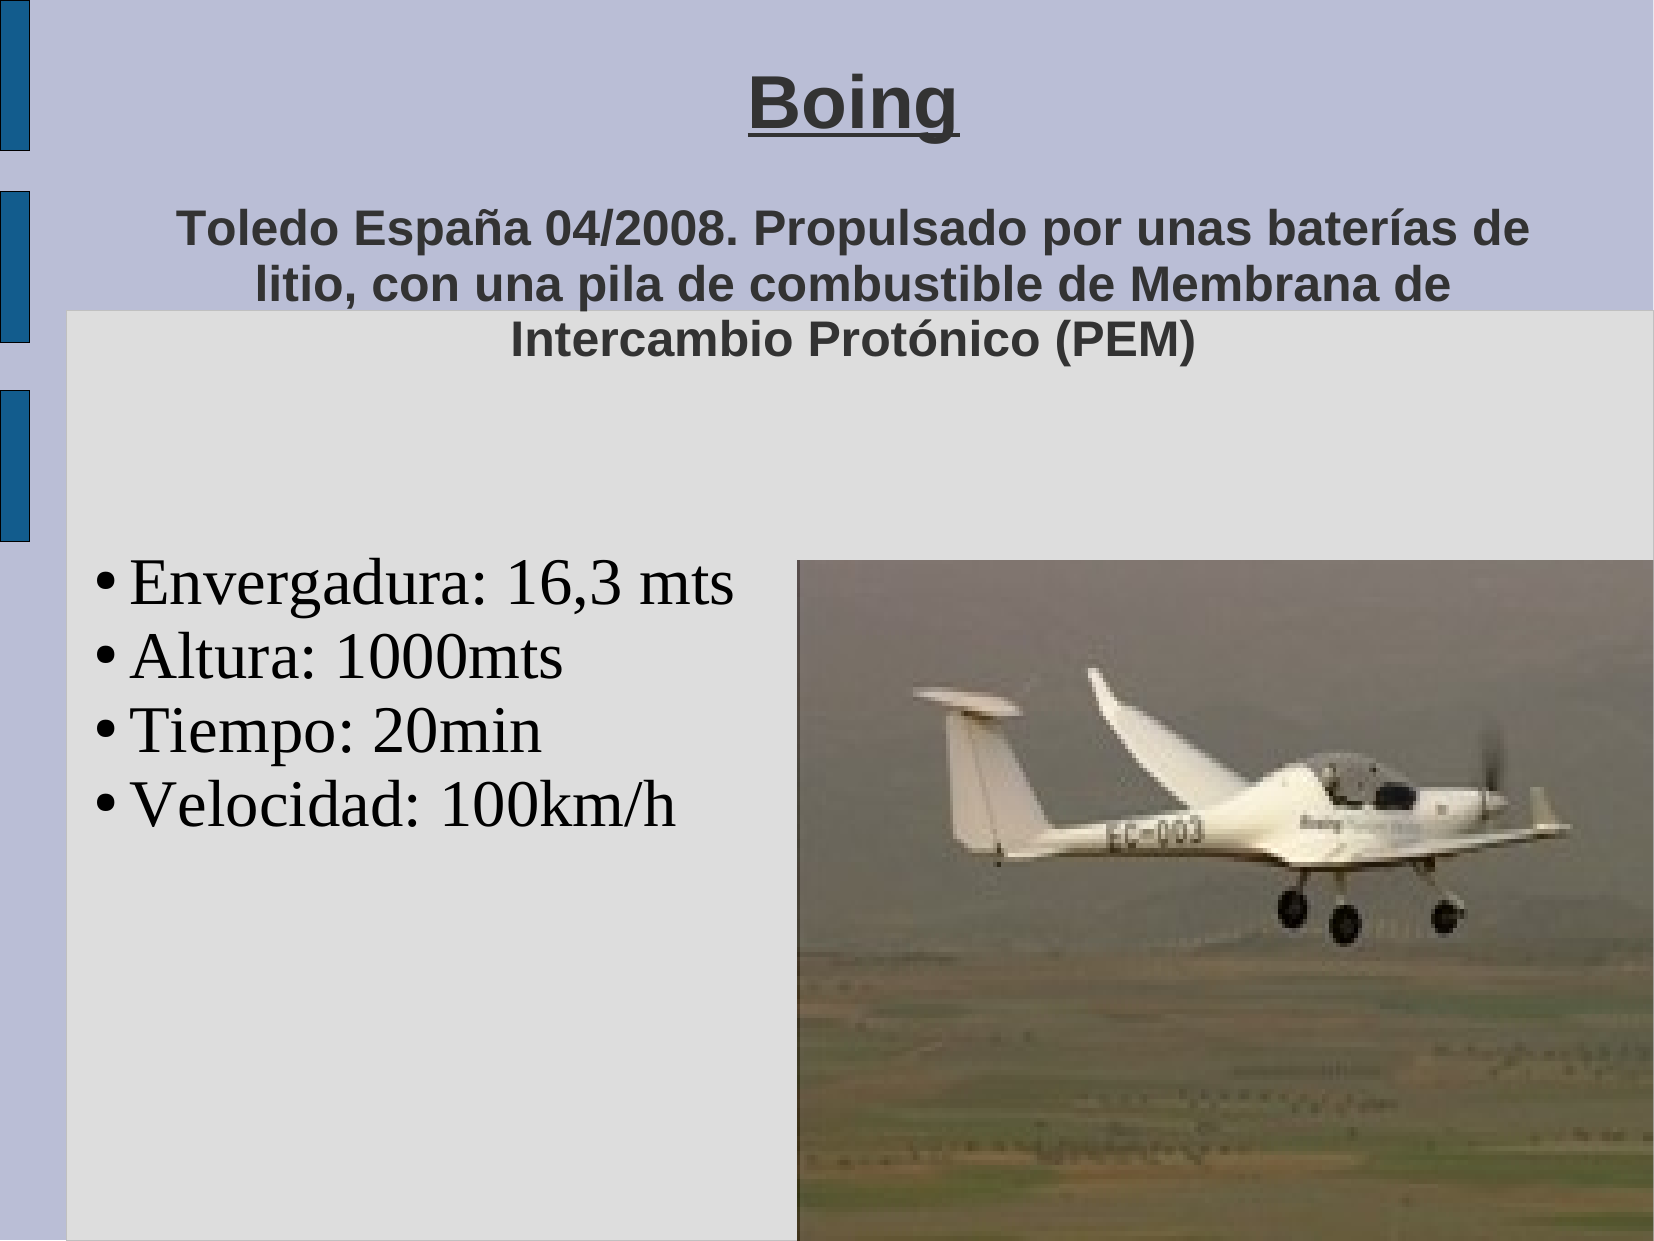

# Boing Toledo España 04/2008. Propulsado por unas baterías de litio, con una pila de combustible de Membrana de Intercambio Protónico (PEM)
Envergadura: 16,3 mts
Altura: 1000mts
Tiempo: 20min
Velocidad: 100km/h